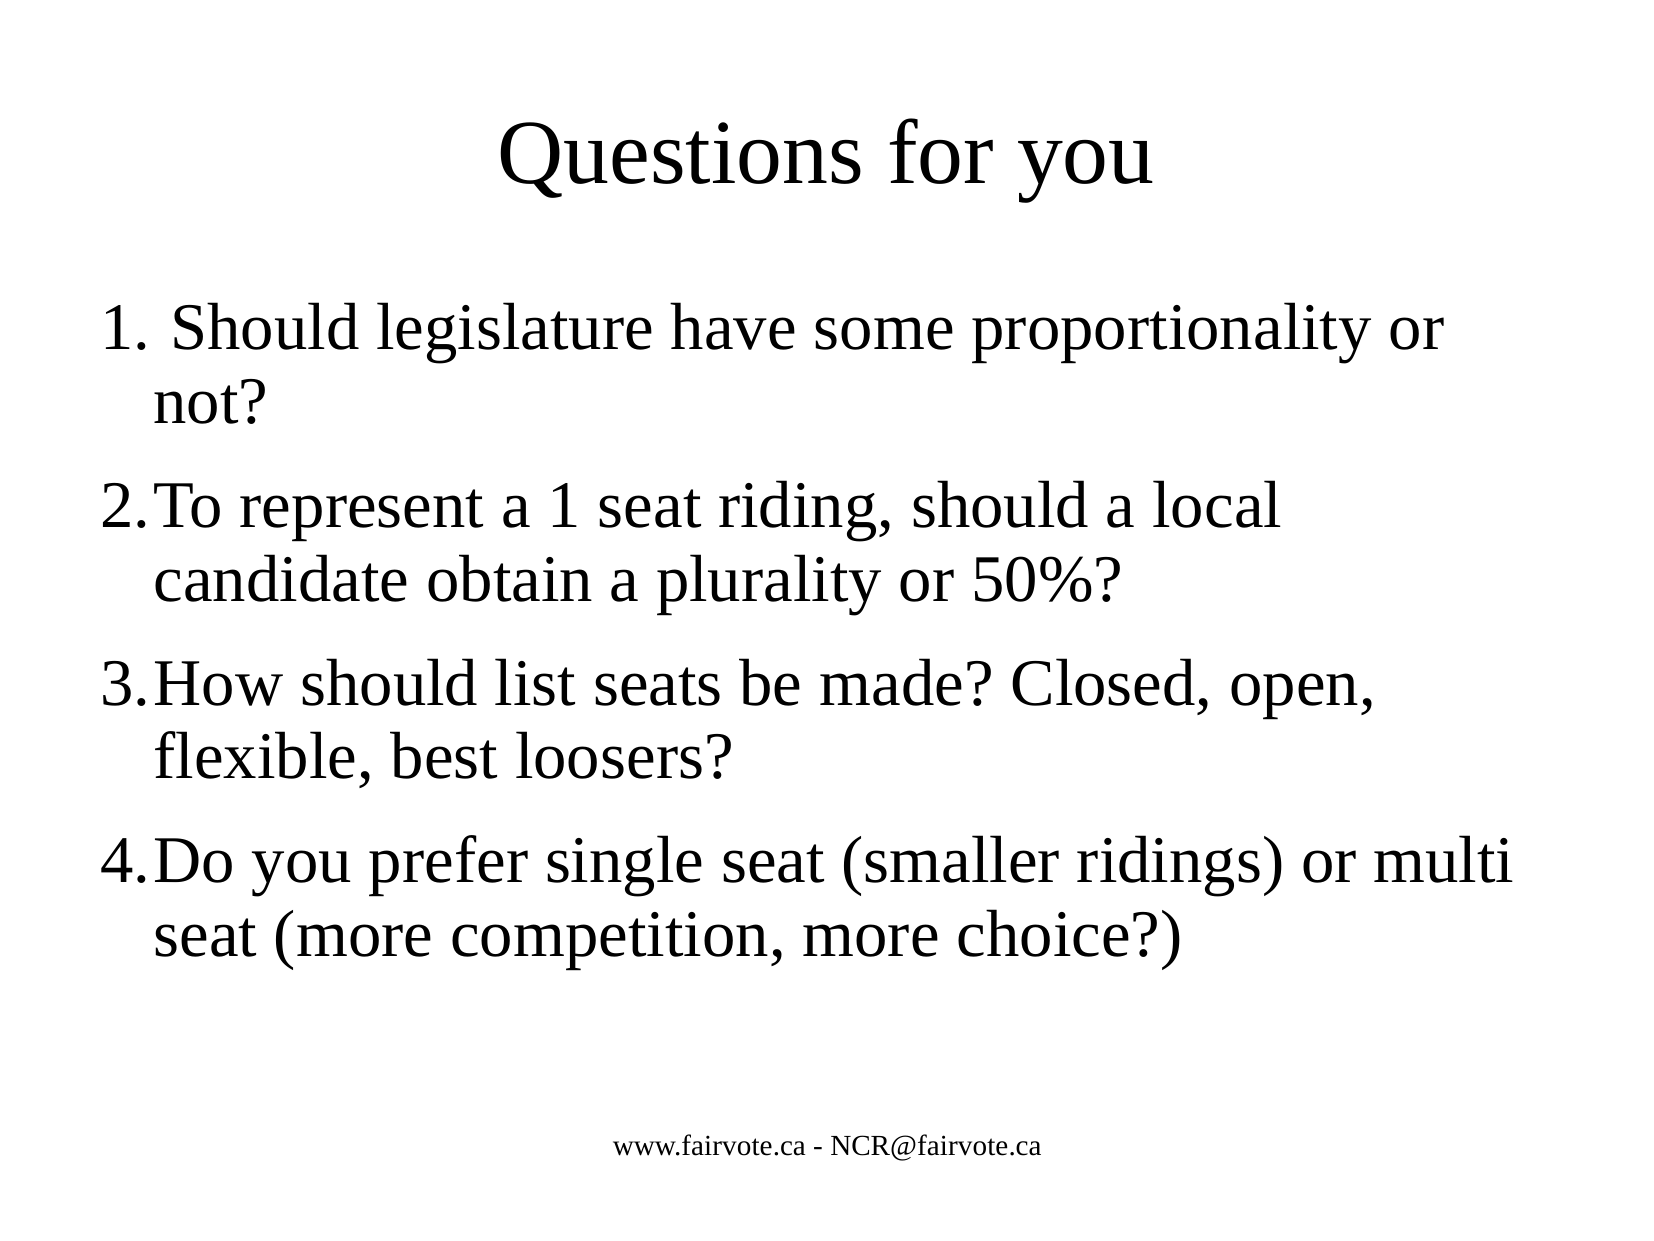

# Questions for you
 Should legislature have some proportionality or not?
To represent a 1 seat riding, should a local candidate obtain a plurality or 50%?
How should list seats be made? Closed, open, flexible, best loosers?
Do you prefer single seat (smaller ridings) or multi seat (more competition, more choice?)
www.fairvote.ca - NCR@fairvote.ca